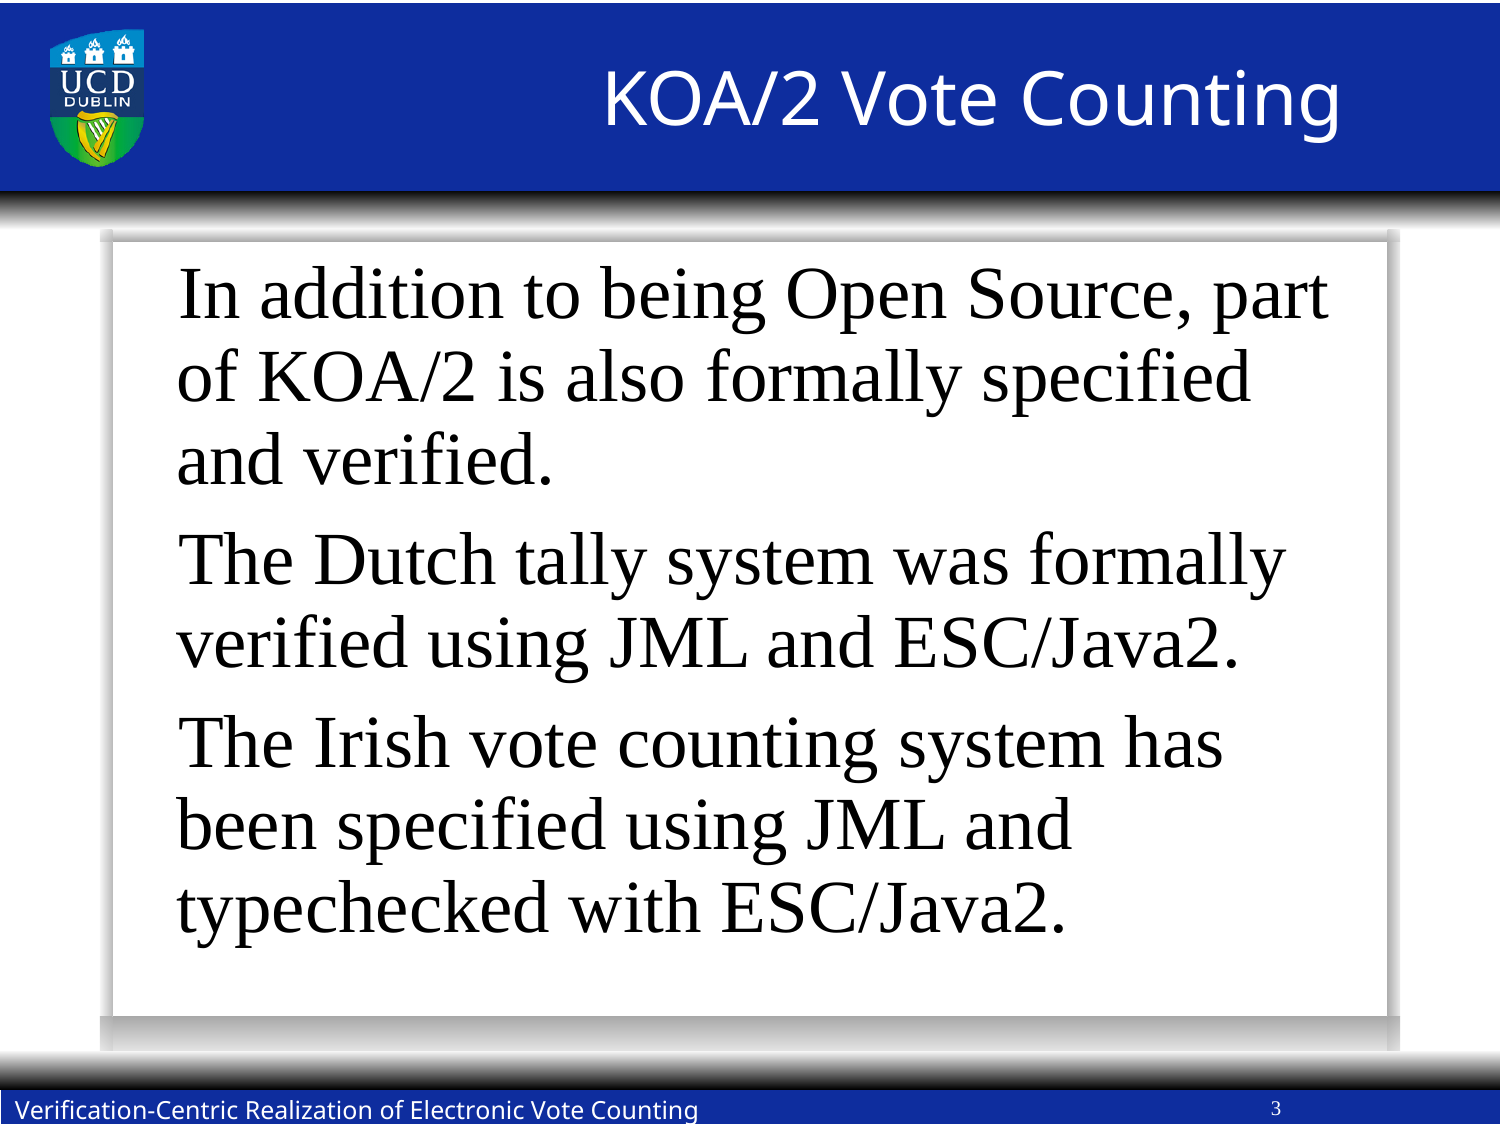

# KOA/2 Vote Counting
 In addition to being Open Source, part of KOA/2 is also formally specified and verified.
 The Dutch tally system was formally verified using JML and ESC/Java2.
 The Irish vote counting system has been specified using JML and typechecked with ESC/Java2.
3